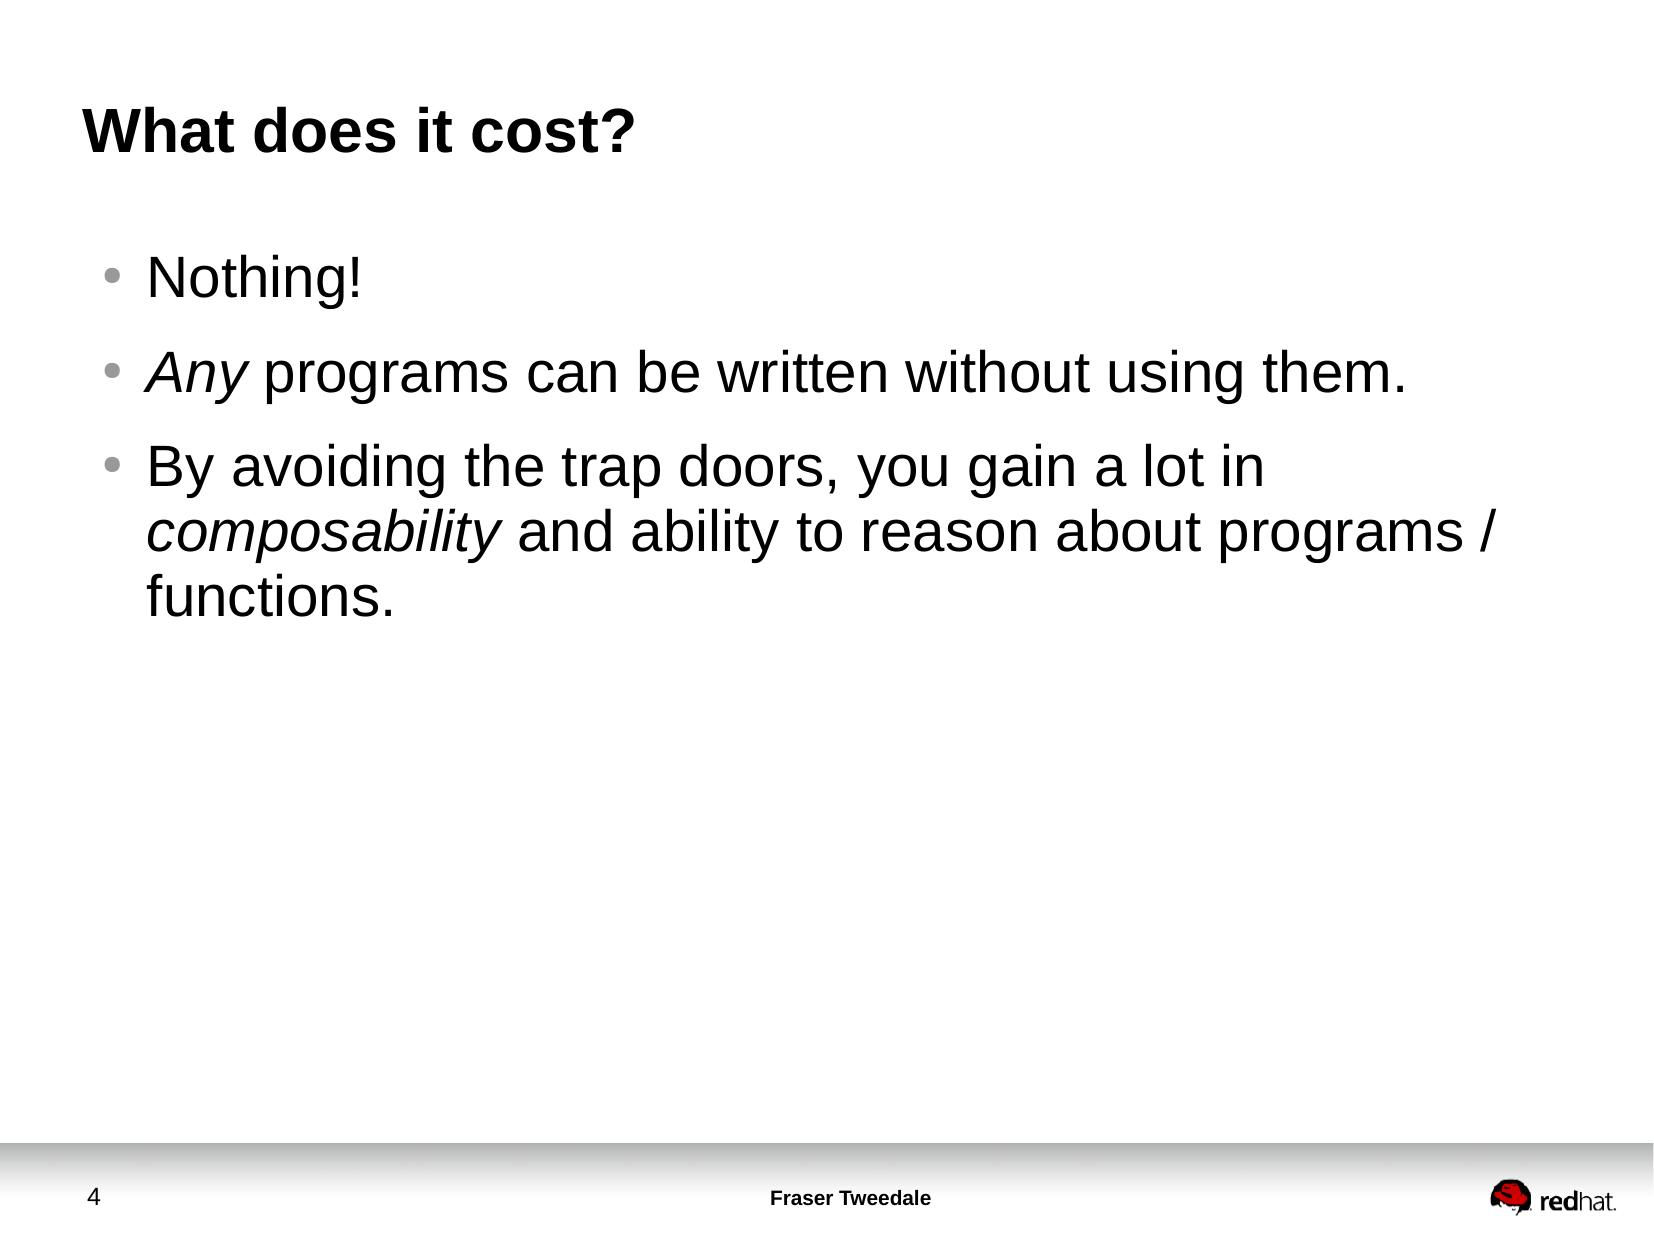

# What does it cost?
Nothing!
Any programs can be written without using them.
By avoiding the trap doors, you gain a lot in composability and ability to reason about programs / functions.